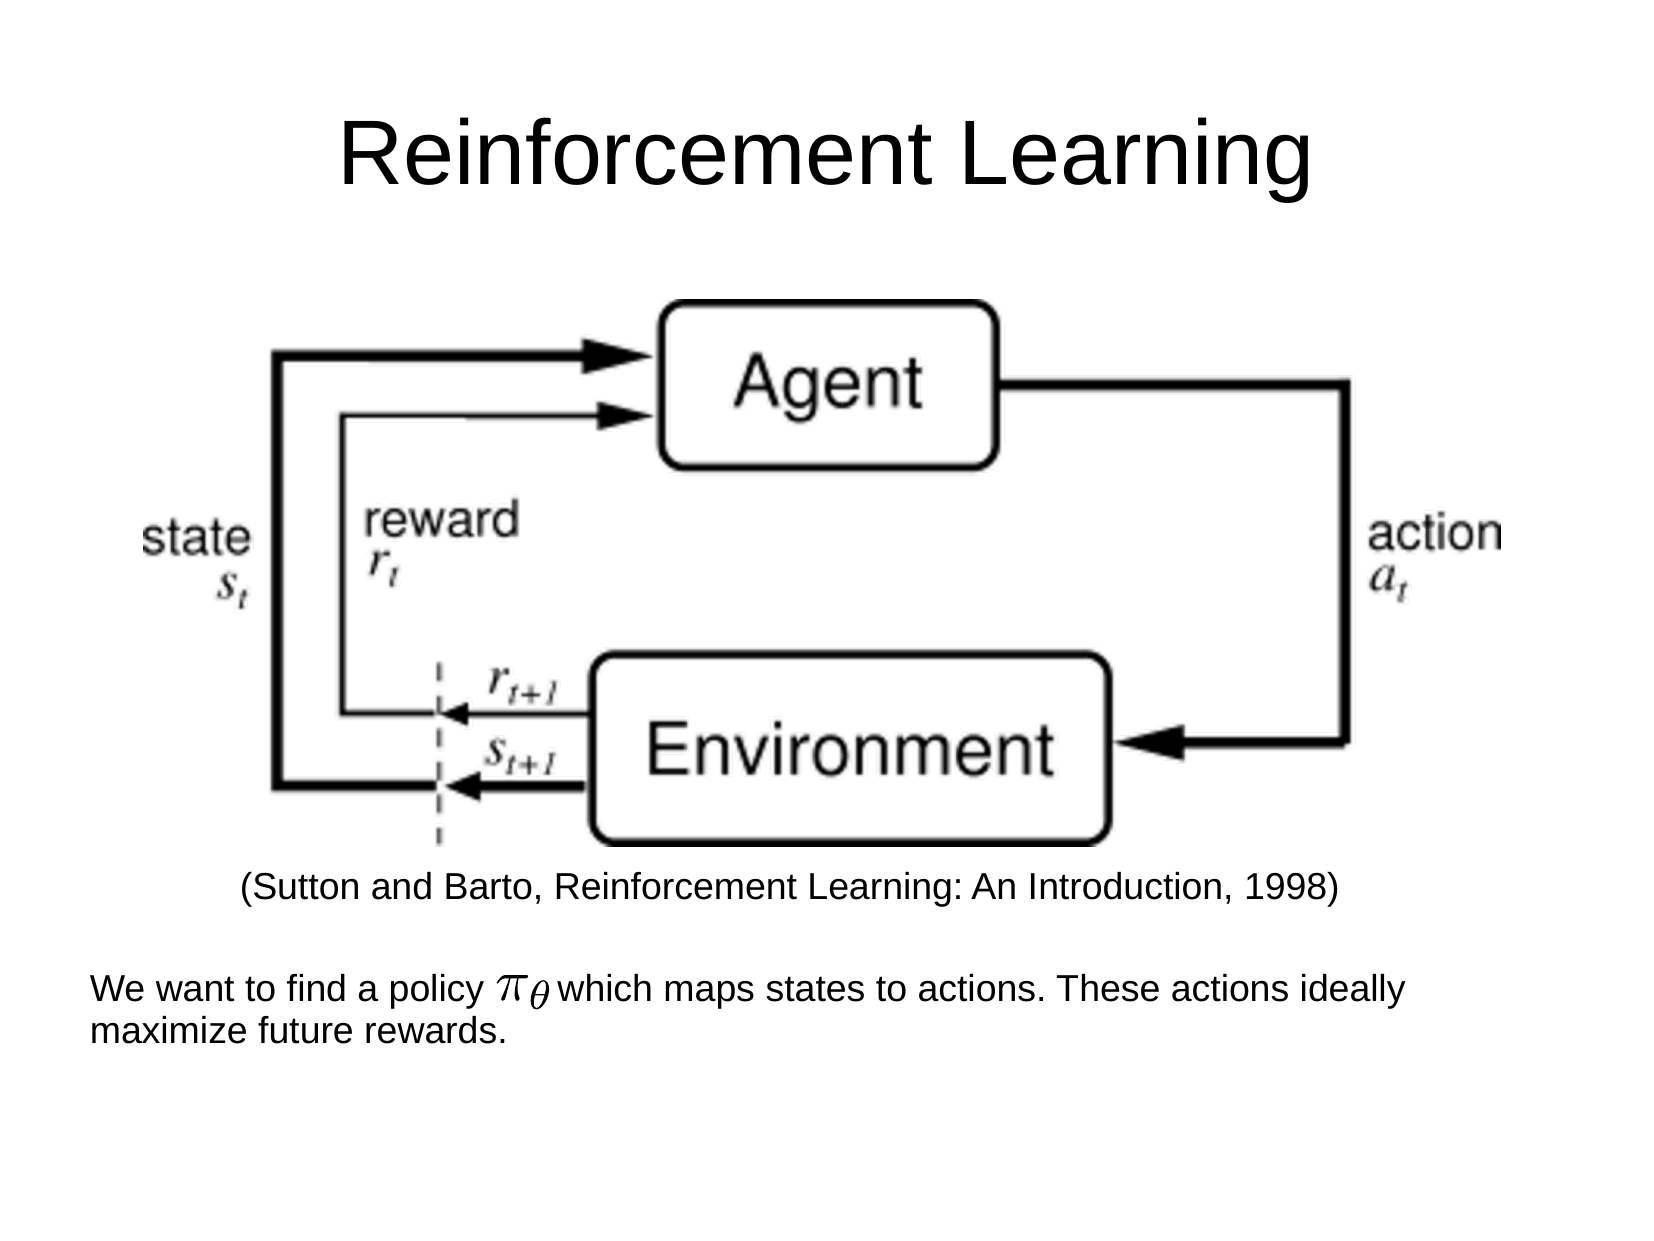

# Reinforcement Learning
(Sutton and Barto, Reinforcement Learning: An Introduction, 1998)
We want to find a policy which maps states to actions. These actions ideally maximize future rewards.